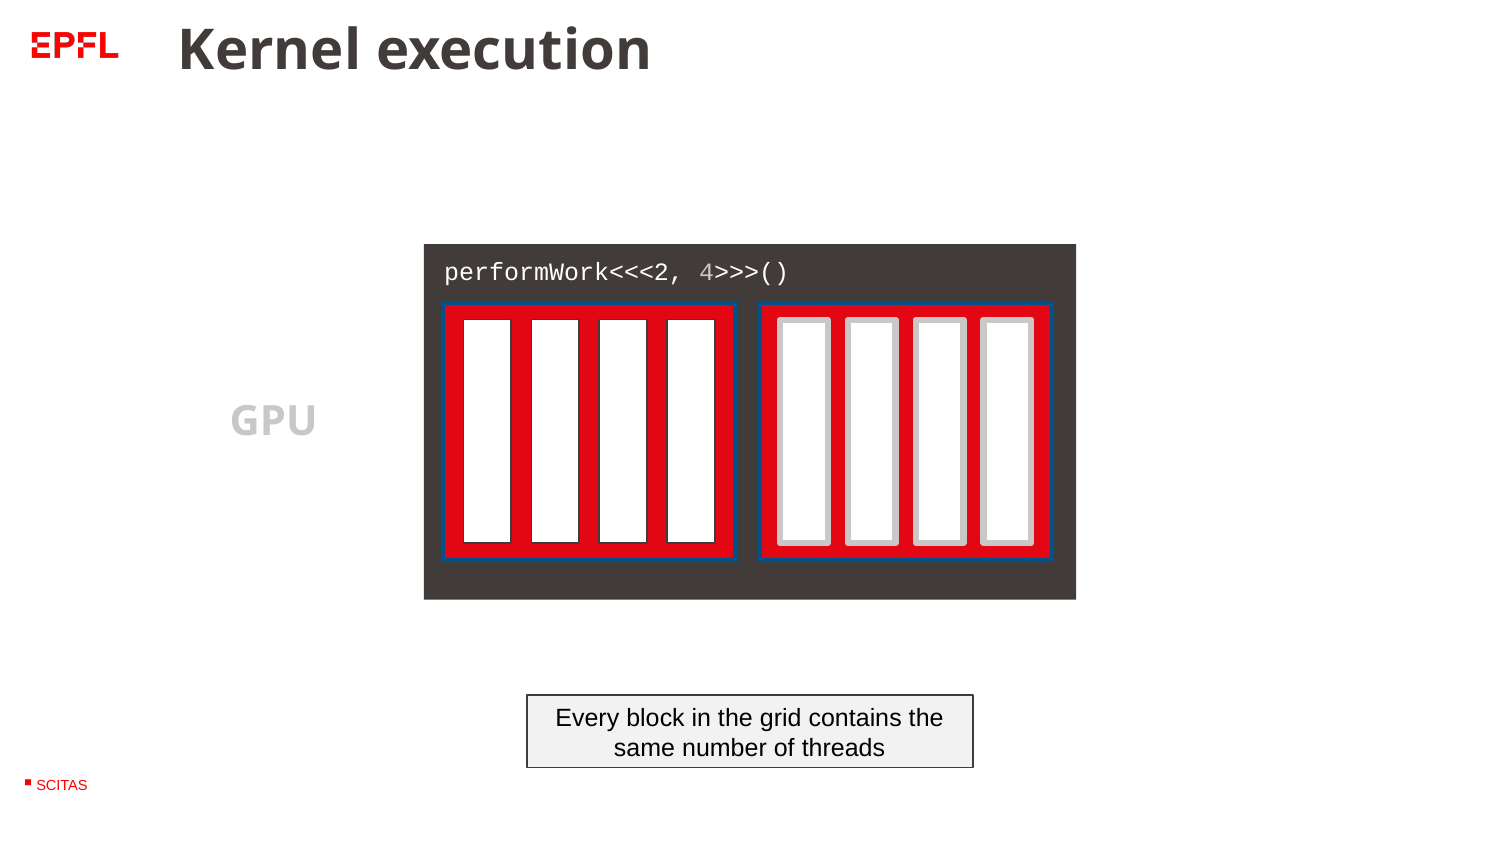

# Kernel execution
performWork<<<2, 4>>>()
GPU
Every block in the grid contains the same number of threads